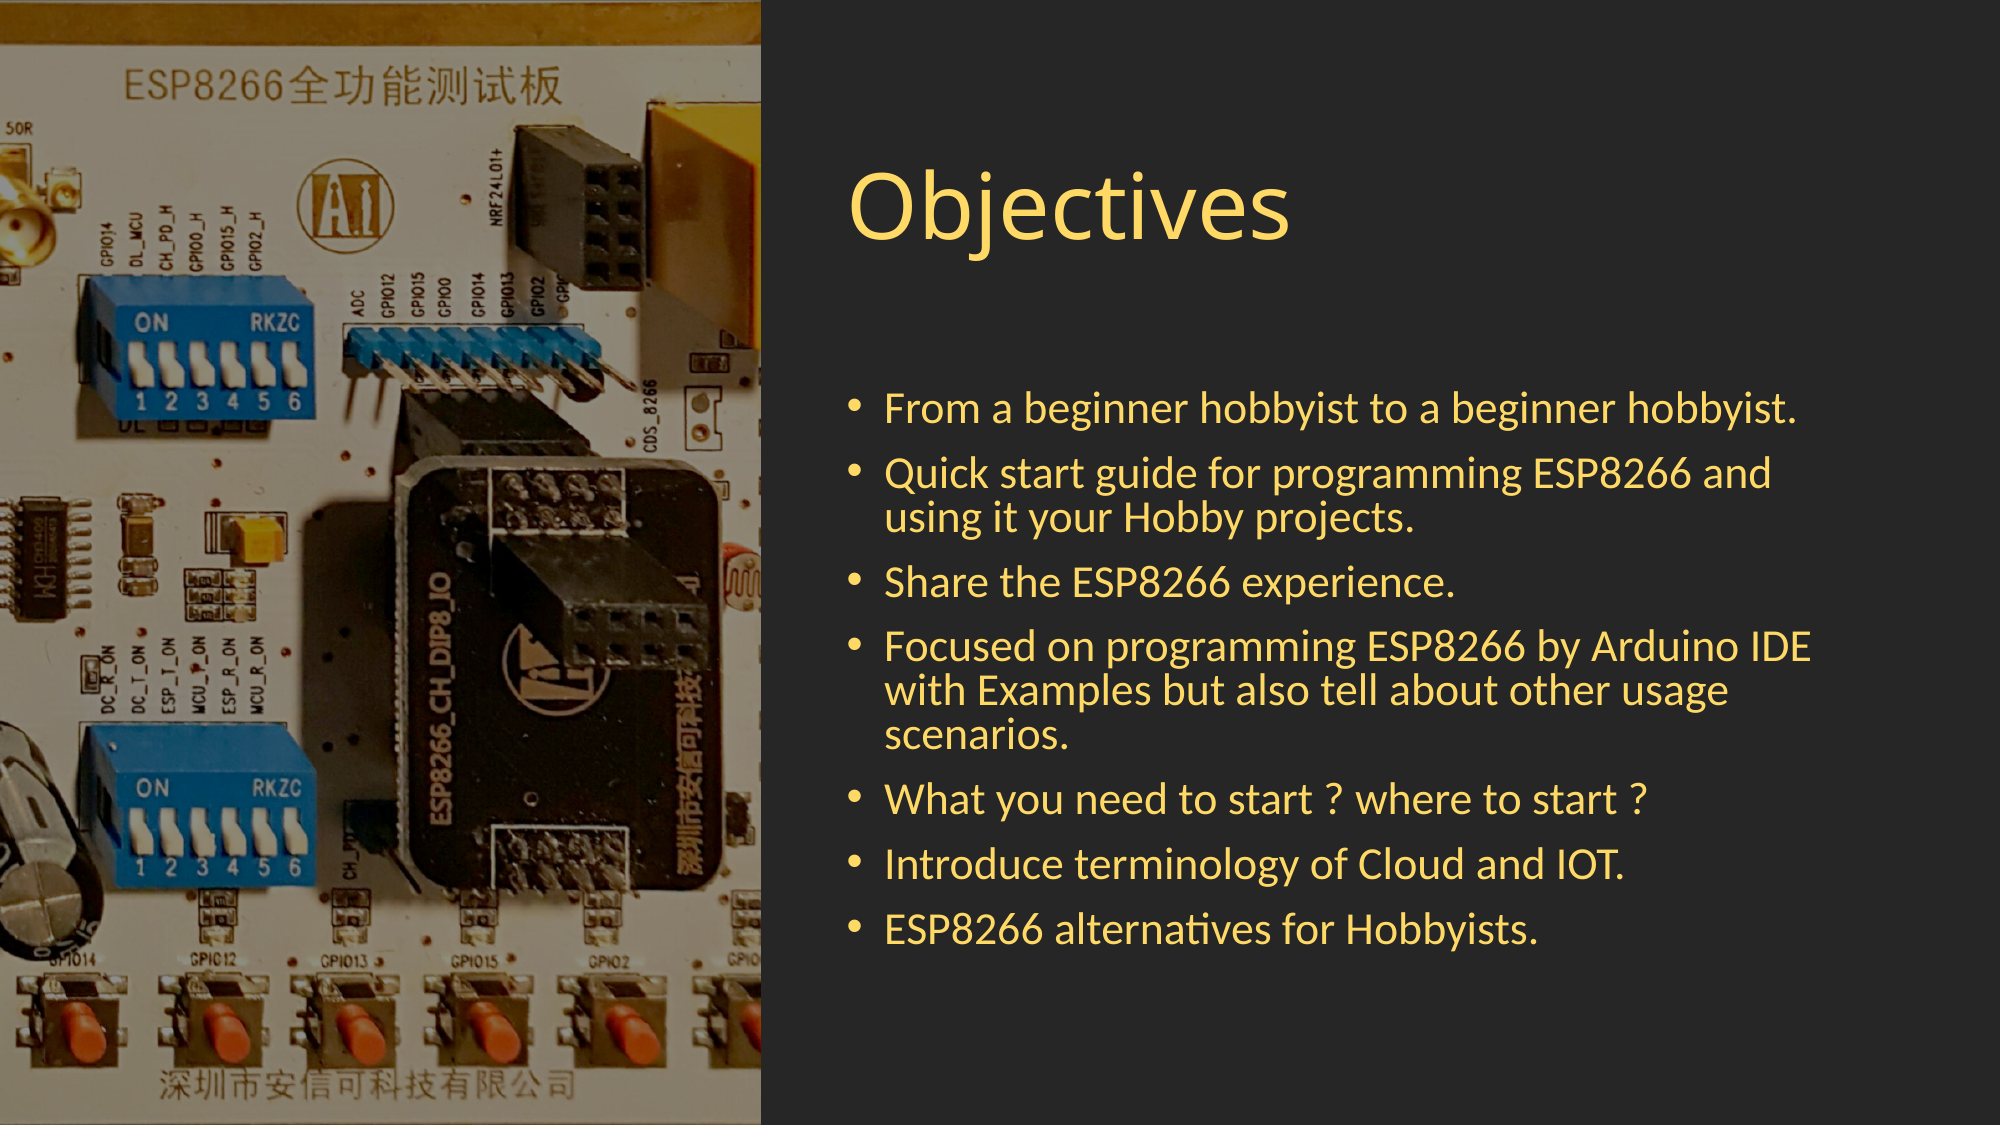

# Objectives
From a beginner hobbyist to a beginner hobbyist.
Quick start guide for programming ESP8266 and using it your Hobby projects.
Share the ESP8266 experience.
Focused on programming ESP8266 by Arduino IDE with Examples but also tell about other usage scenarios.
What you need to start ? where to start ?
Introduce terminology of Cloud and IOT.
ESP8266 alternatives for Hobbyists.